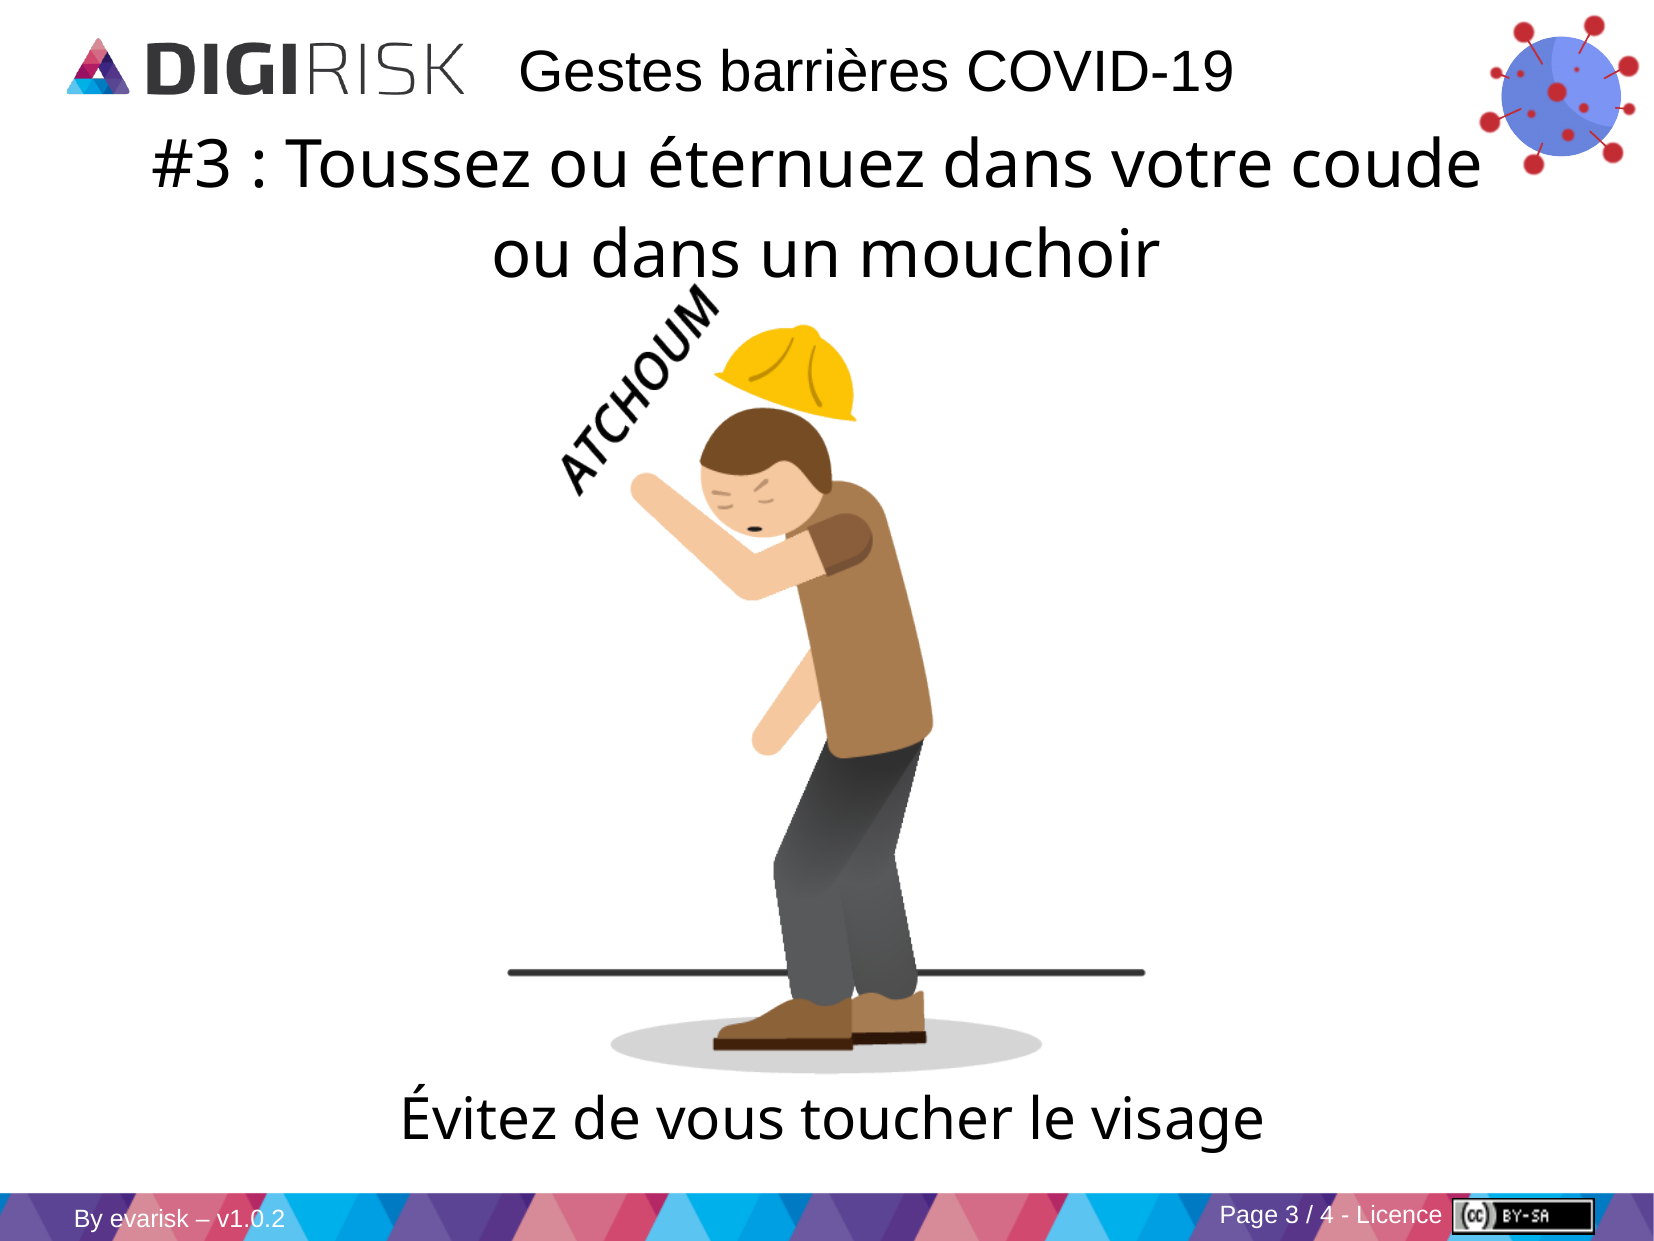

Gestes barrières COVID-19
# #3 : Toussez ou éternuez dans votre coude ou dans un mouchoir
Évitez de vous toucher le visage